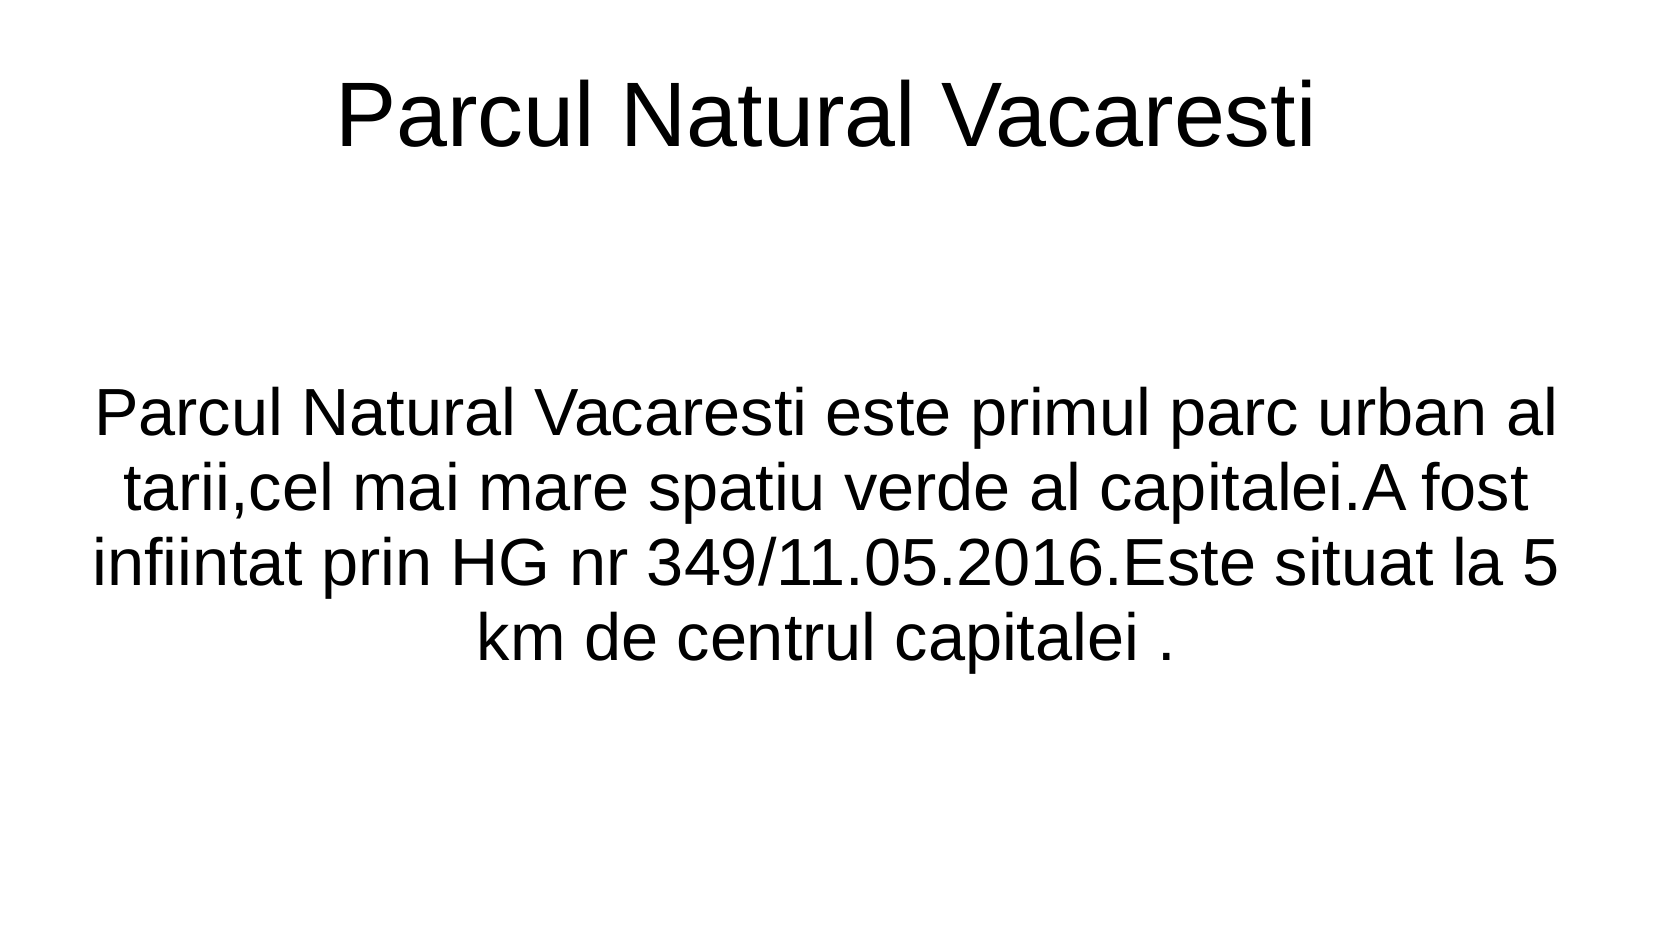

# Parcul Natural Vacaresti
Parcul Natural Vacaresti este primul parc urban al tarii,cel mai mare spatiu verde al capitalei.A fost infiintat prin HG nr 349/11.05.2016.Este situat la 5 km de centrul capitalei .